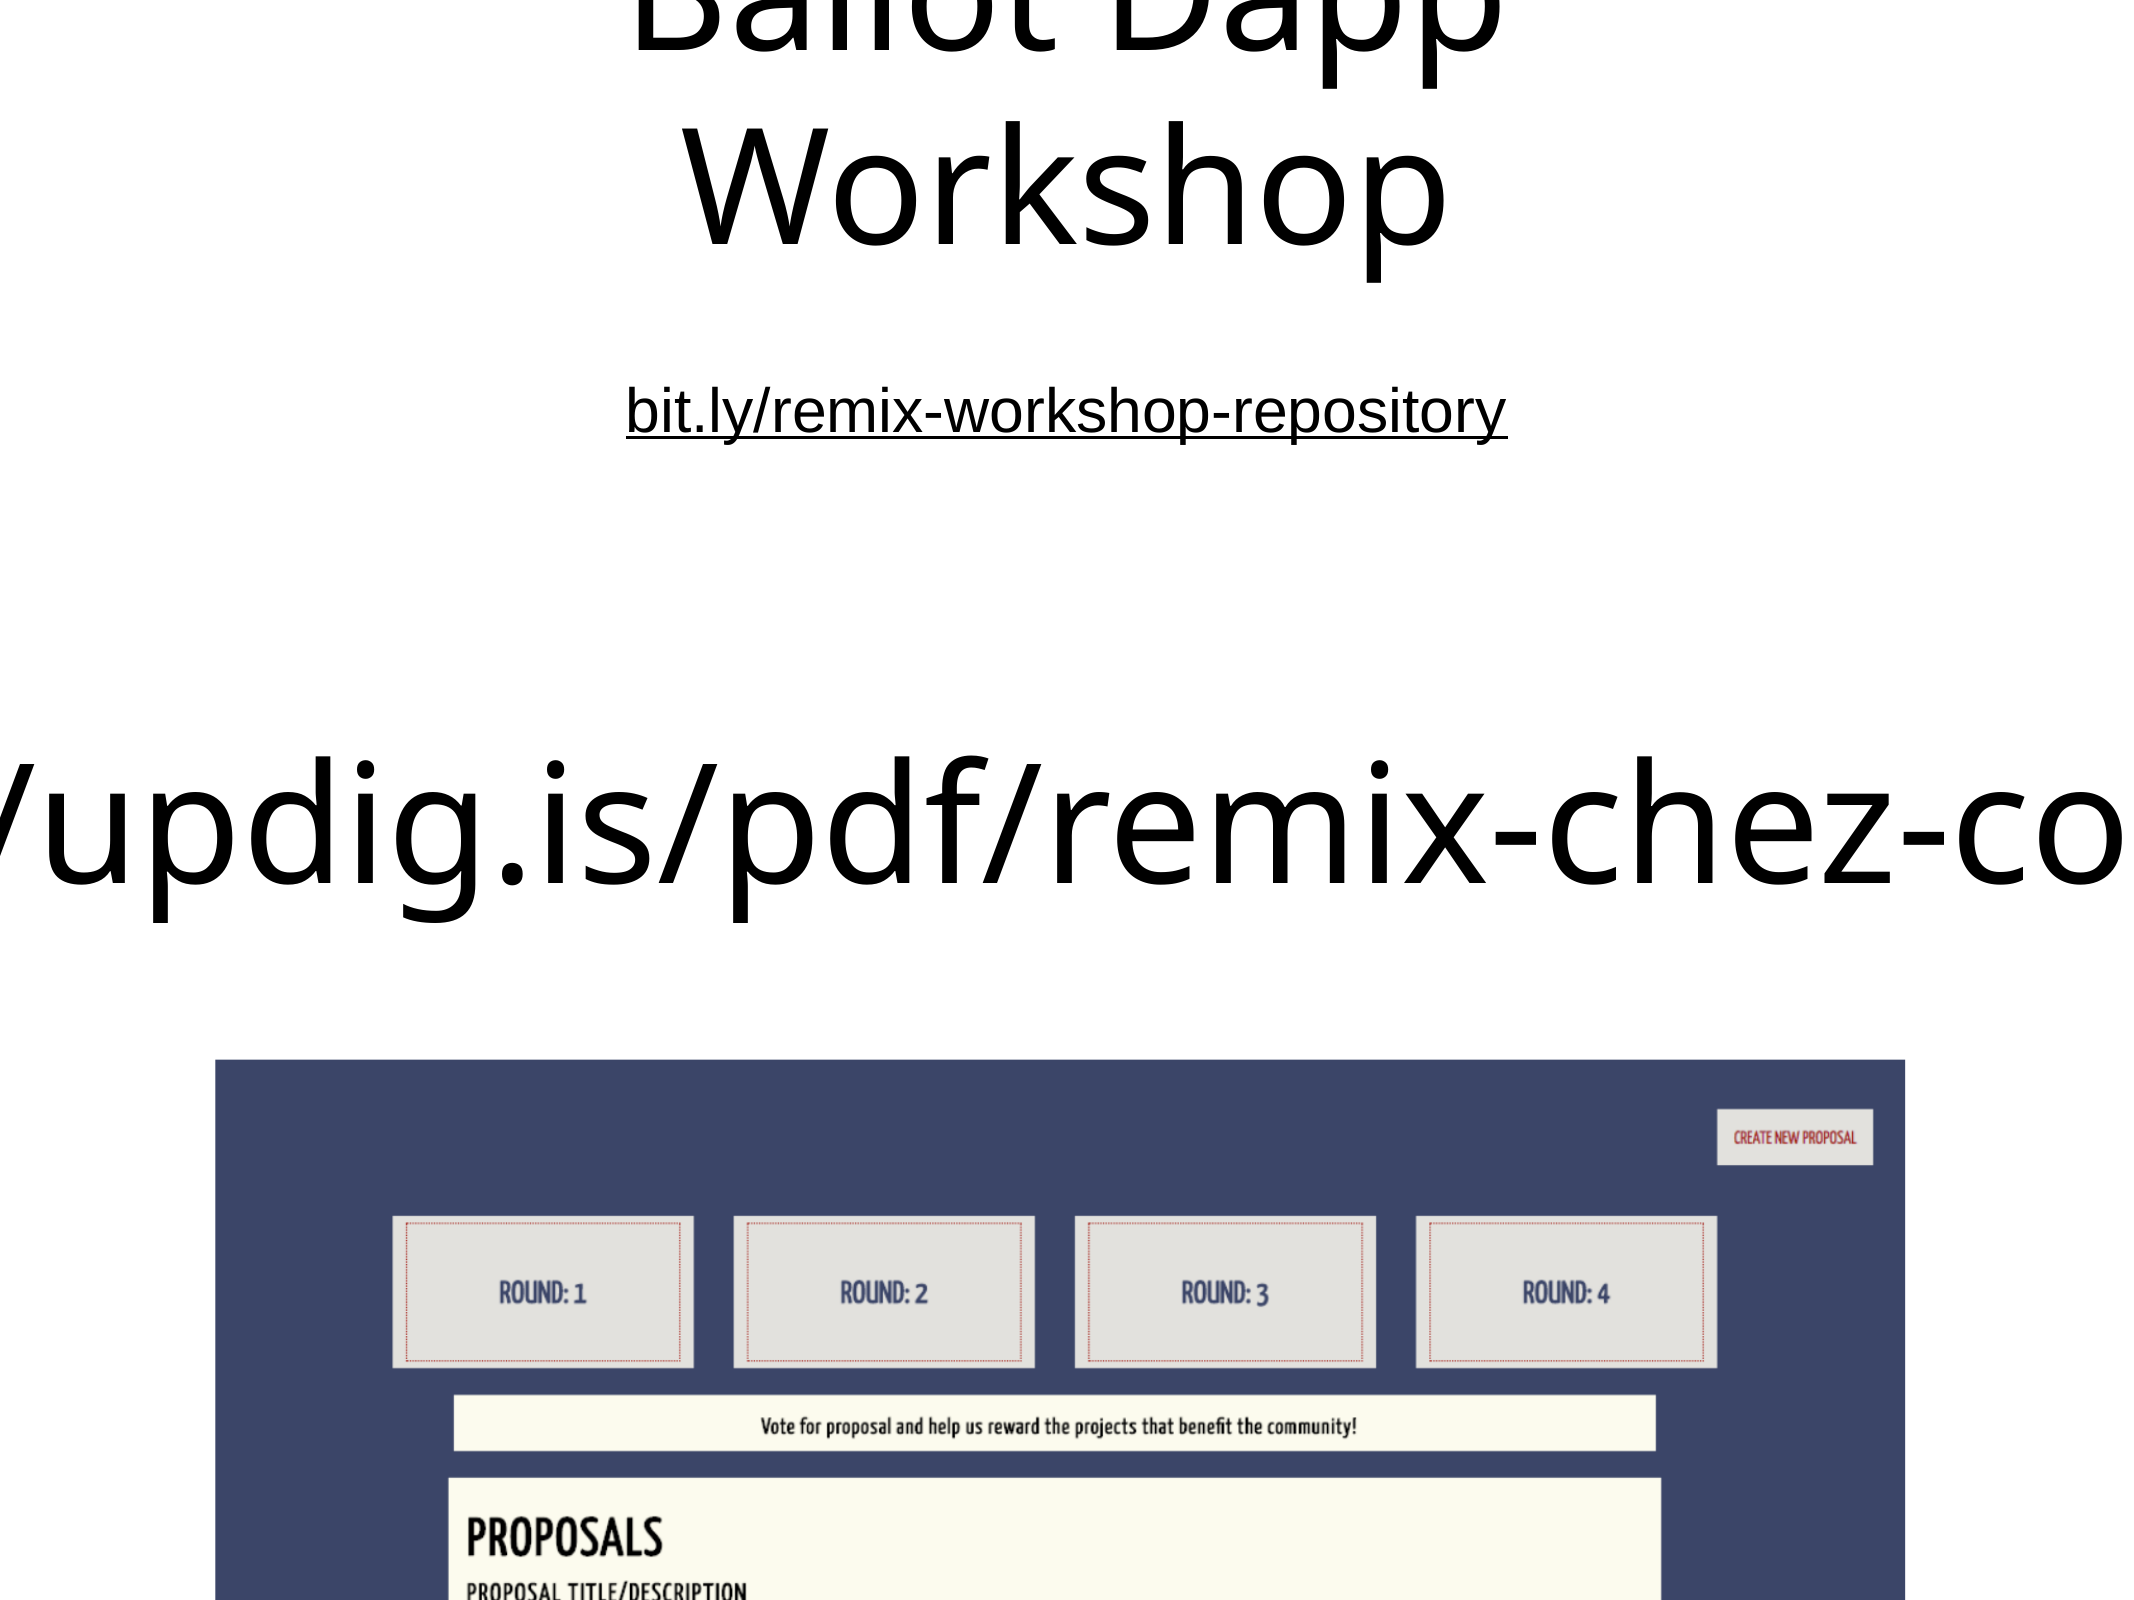

# Ballot Dapp Workshop
bit.ly/remix-workshop-repository
PDF: https://updig.is/pdf/remix-chez-coinhouse.pdf